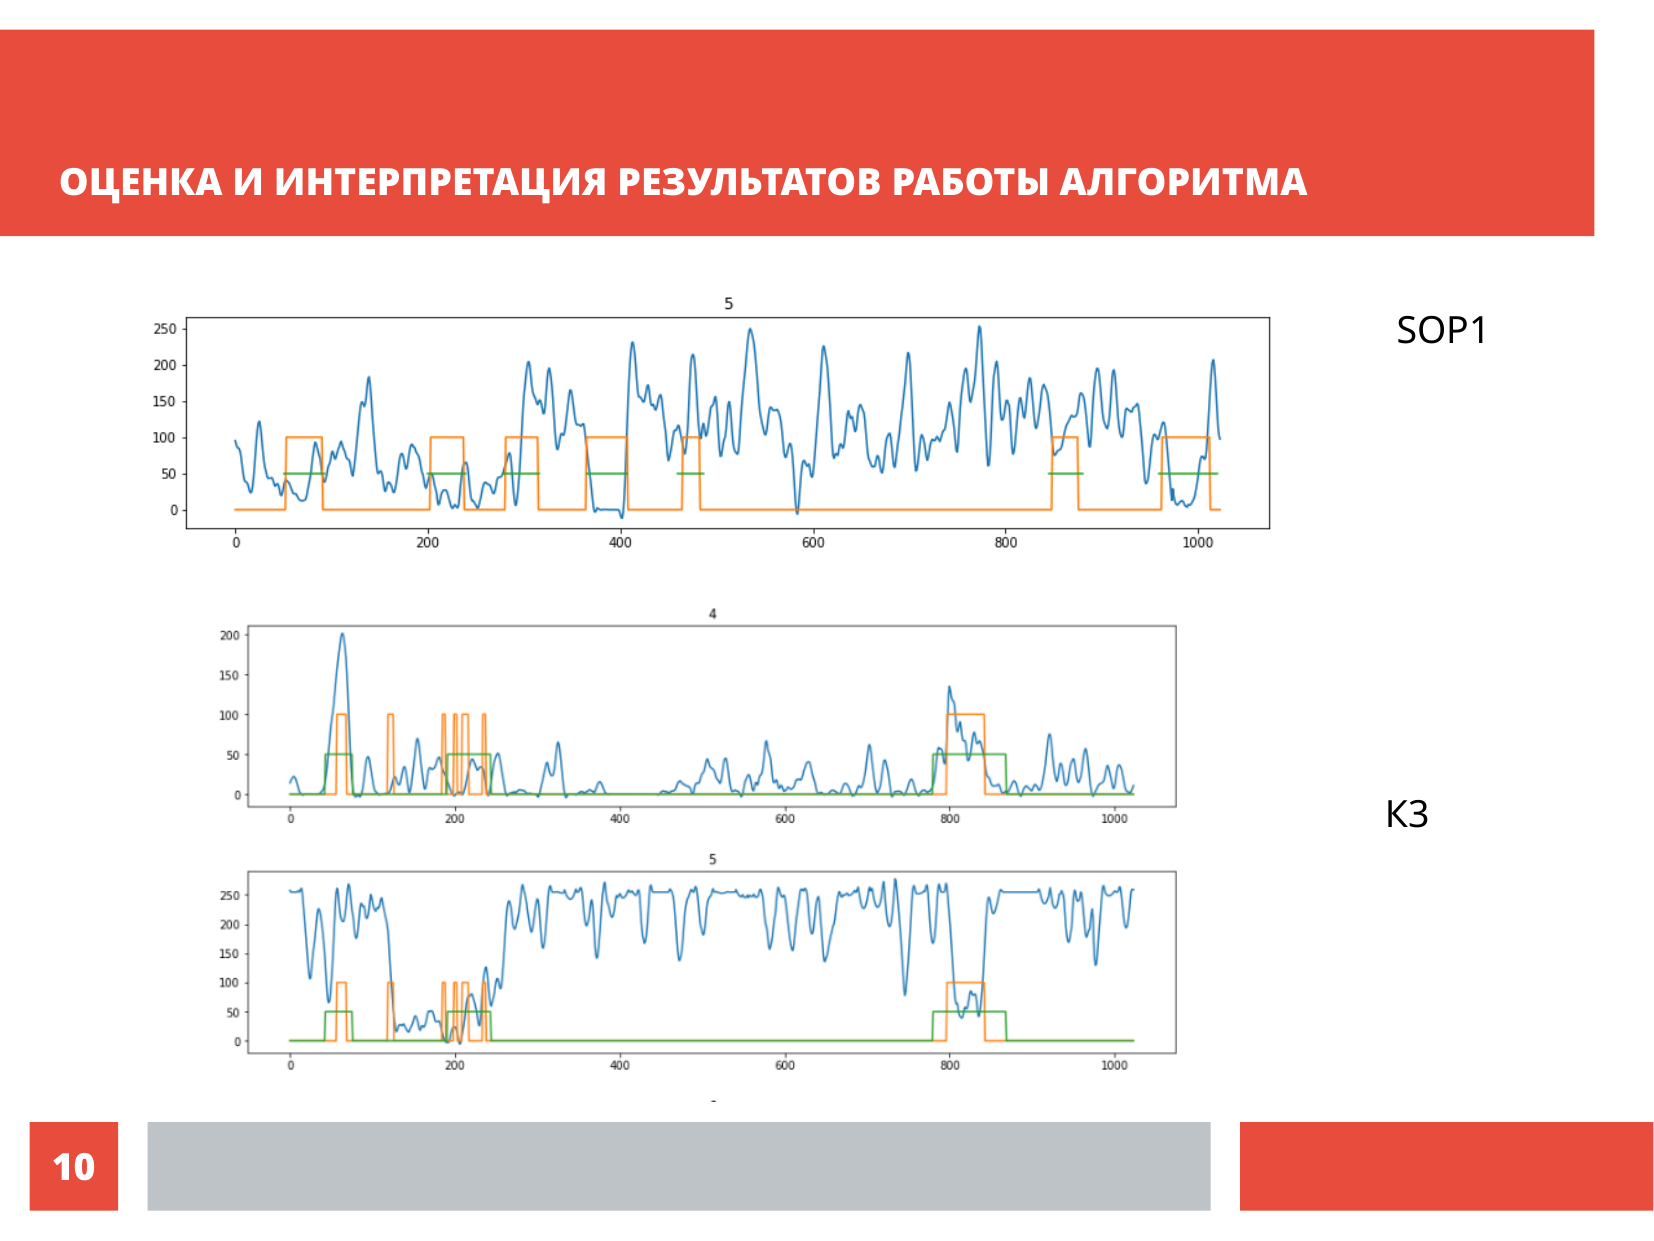

# ОЦЕНКА И ИНТЕРПРЕТАЦИЯ РЕЗУЛЬТАТОВ РАБОТЫ АЛГОРИТМА
SOP1
К3
10